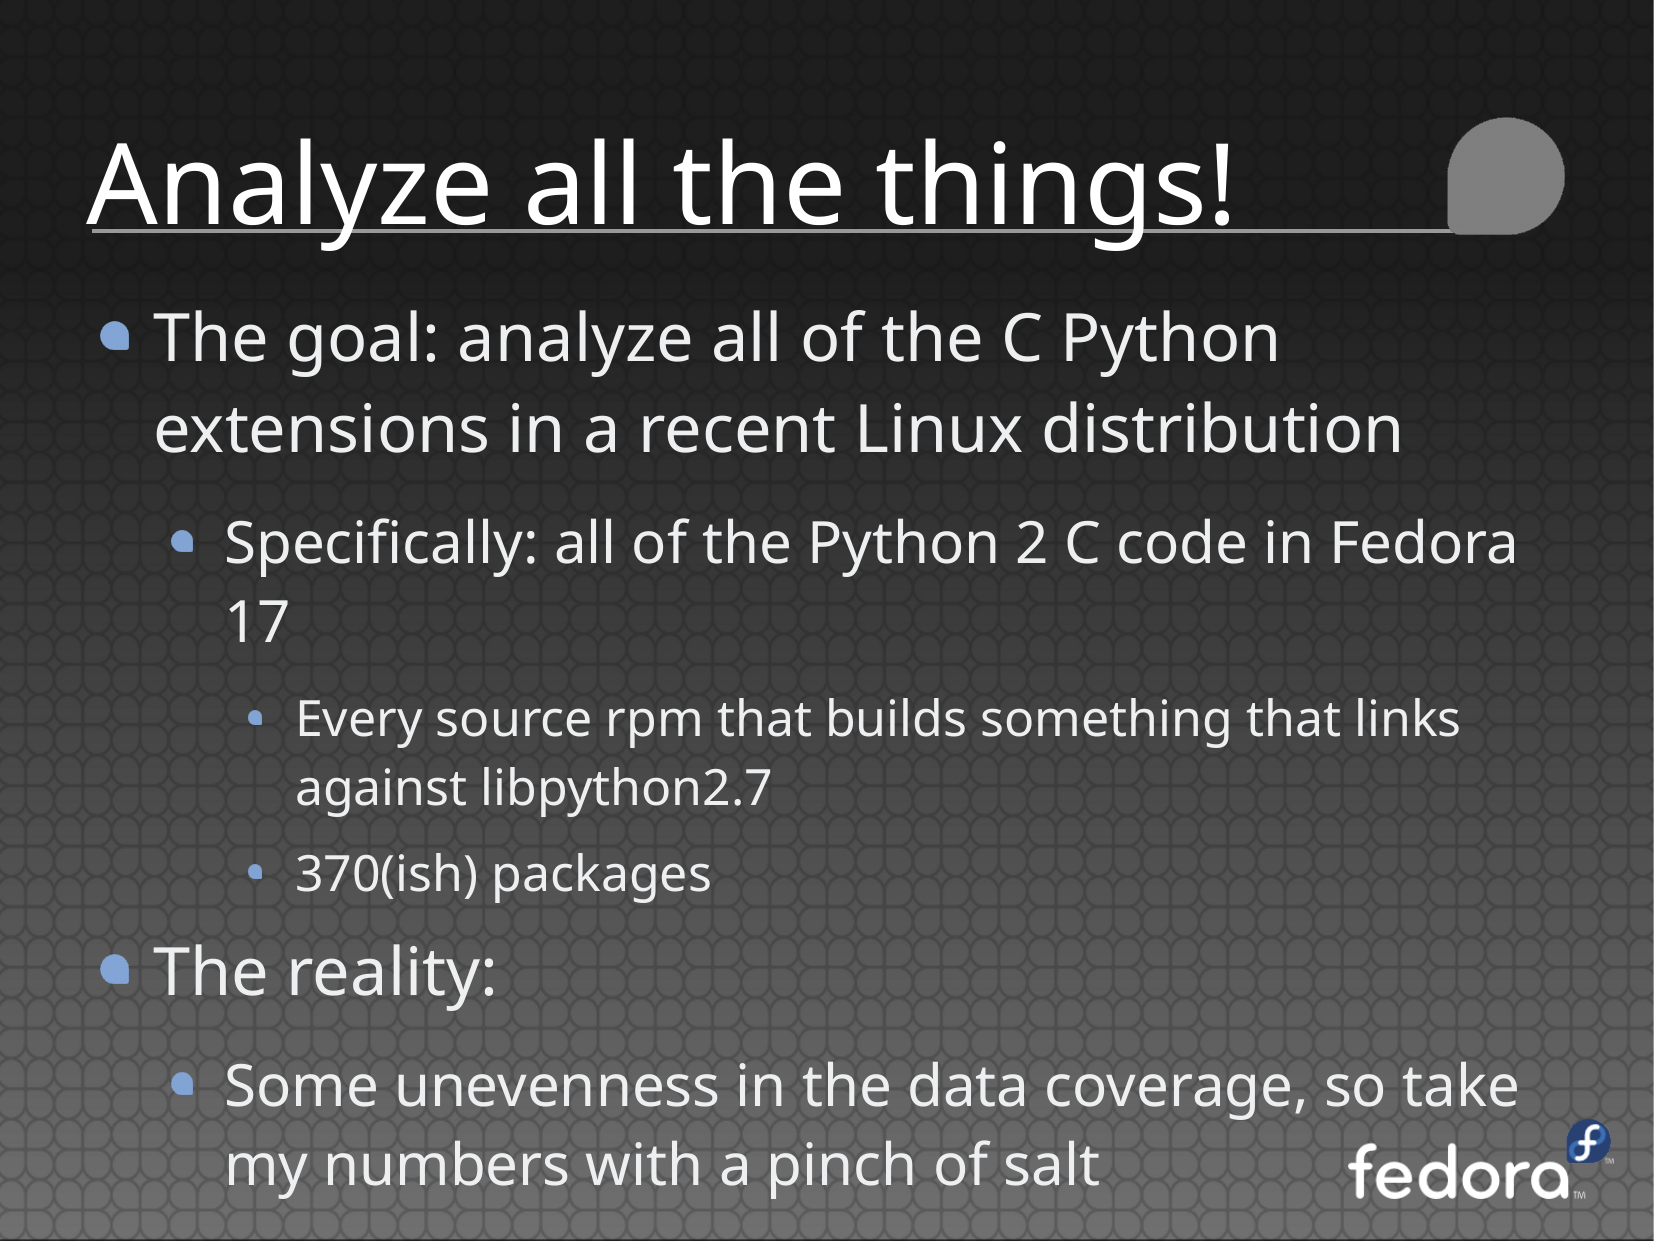

# Analyze all the things!
The goal: analyze all of the C Python extensions in a recent Linux distribution
Specifically: all of the Python 2 C code in Fedora 17
Every source rpm that builds something that links against libpython2.7
370(ish) packages
The reality:
Some unevenness in the data coverage, so take my numbers with a pinch of salt
Lots of bugfixing as I went...